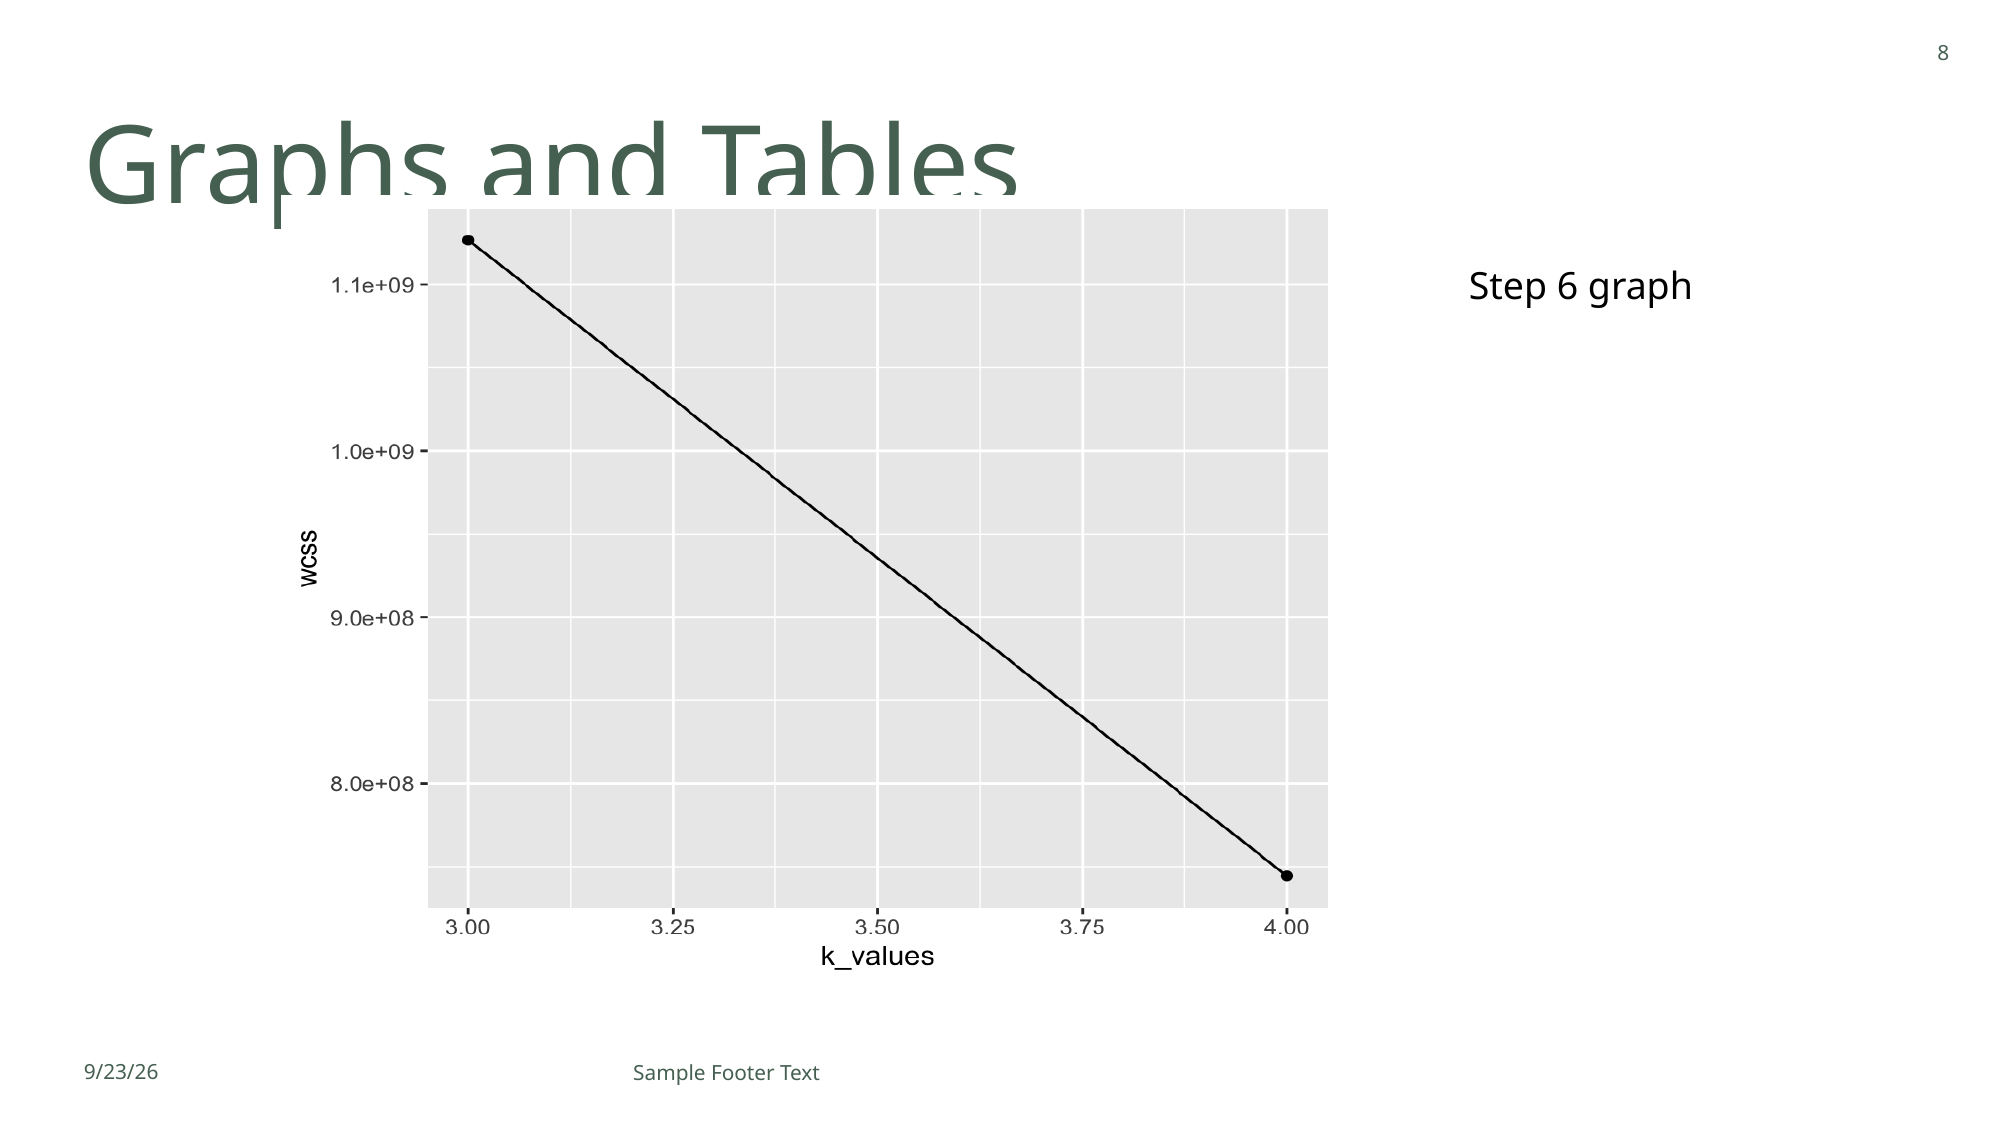

# Graphs and Tables
Step 6 graph
Sample Footer Text